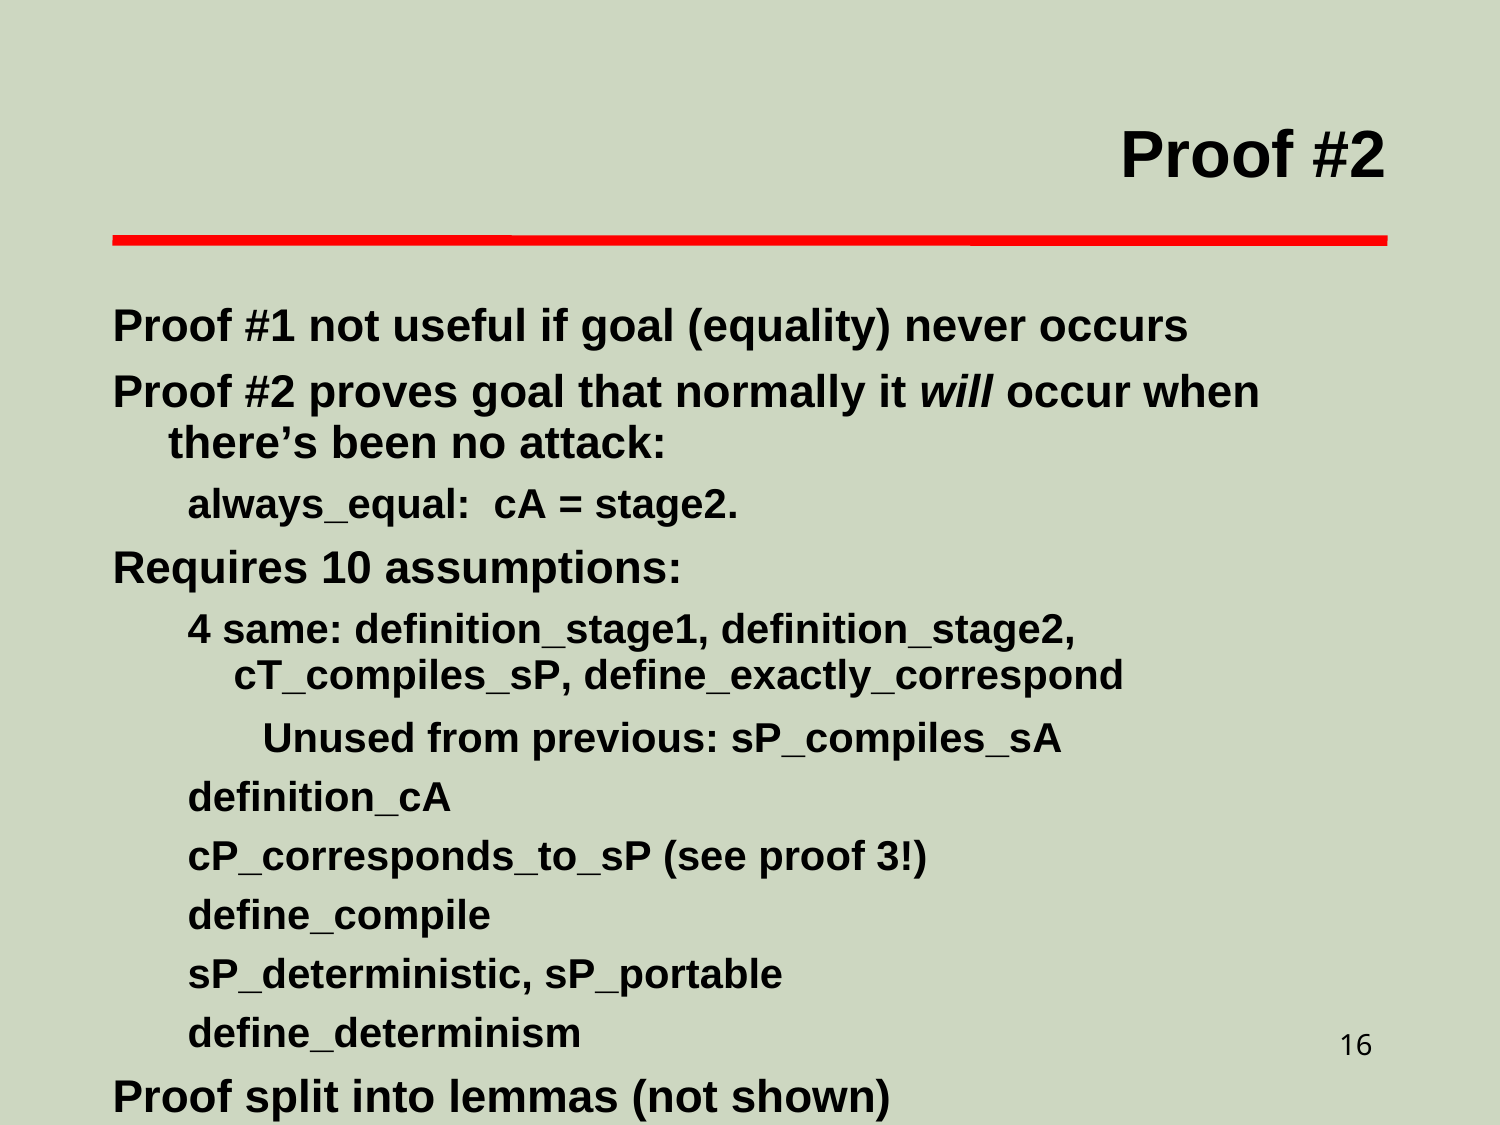

# Proof #2
Proof #1 not useful if goal (equality) never occurs
Proof #2 proves goal that normally it will occur when there’s been no attack:
always_equal: cA = stage2.
Requires 10 assumptions:
4 same: definition_stage1, definition_stage2, cT_compiles_sP, define_exactly_correspond
Unused from previous: sP_compiles_sA
definition_cA
cP_corresponds_to_sP (see proof 3!)
define_compile
sP_deterministic, sP_portable
define_determinism
Proof split into lemmas (not shown)